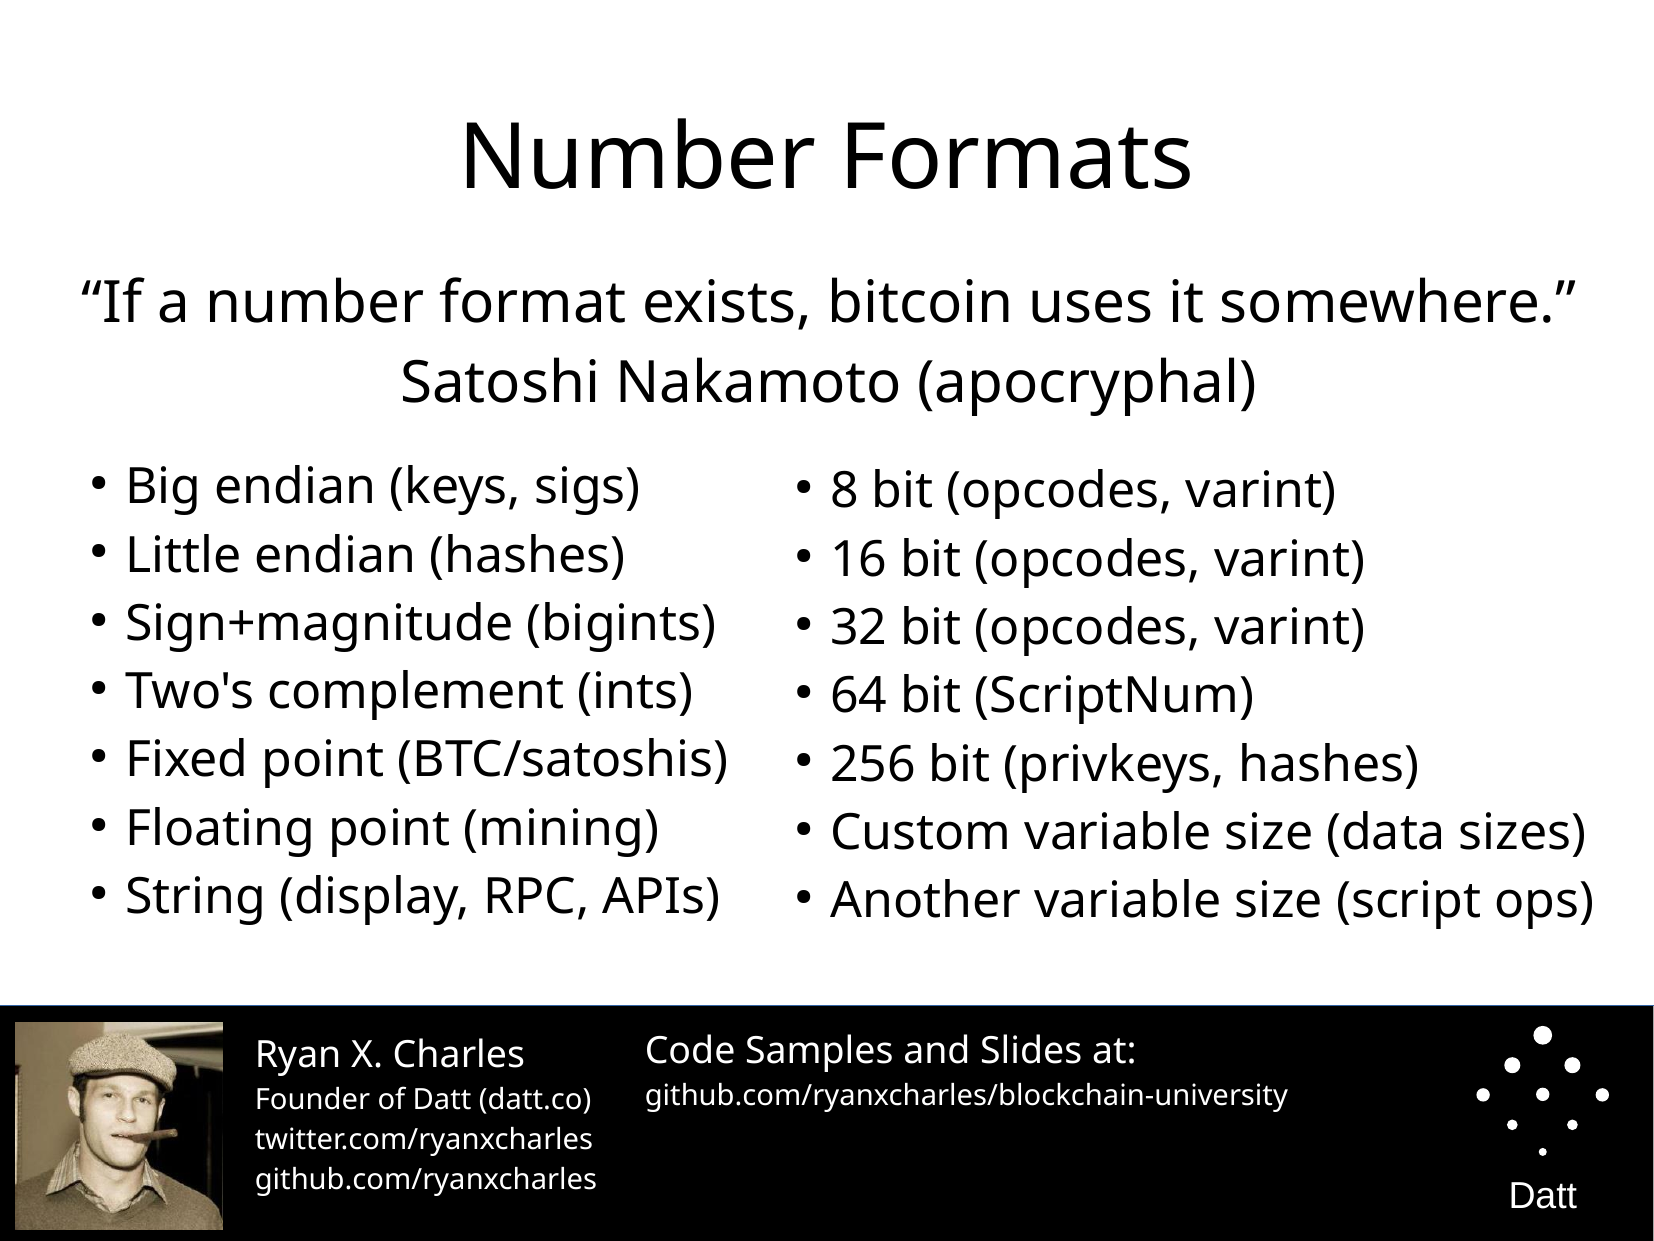

# Number Formats
“If a number format exists, bitcoin uses it somewhere.”
Satoshi Nakamoto (apocryphal)
Big endian (keys, sigs)
Little endian (hashes)
Sign+magnitude (bigints)
Two's complement (ints)
Fixed point (BTC/satoshis)
Floating point (mining)
String (display, RPC, APIs)
8 bit (opcodes, varint)
16 bit (opcodes, varint)
32 bit (opcodes, varint)
64 bit (ScriptNum)
256 bit (privkeys, hashes)
Custom variable size (data sizes)
Another variable size (script ops)
Code Samples and Slides at:
github.com/ryanxcharles/blockchain-university
Ryan X. Charles
Founder of Datt (datt.co)
twitter.com/ryanxcharles
github.com/ryanxcharles
Datt